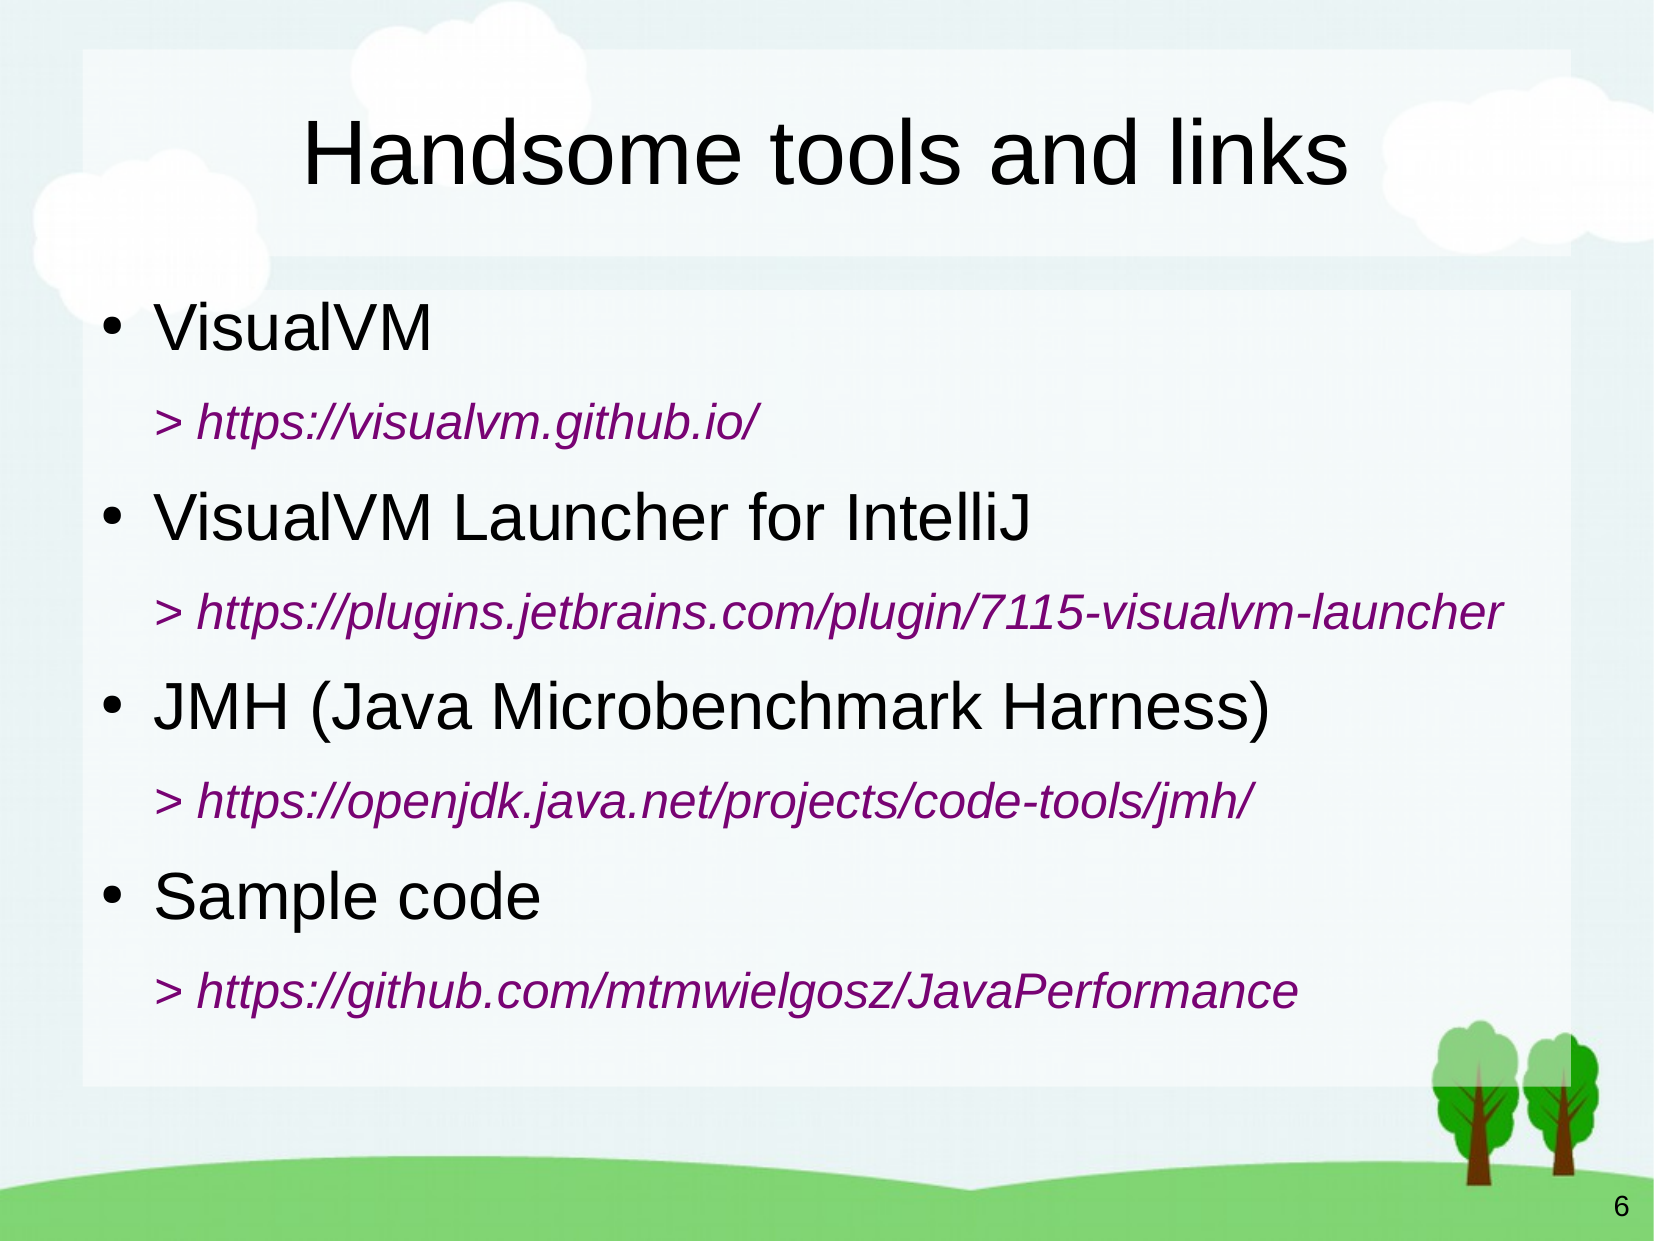

# Handsome tools and links
VisualVM
> https://visualvm.github.io/
VisualVM Launcher for IntelliJ
> https://plugins.jetbrains.com/plugin/7115-visualvm-launcher
JMH (Java Microbenchmark Harness)
> https://openjdk.java.net/projects/code-tools/jmh/
Sample code
> https://github.com/mtmwielgosz/JavaPerformance
6